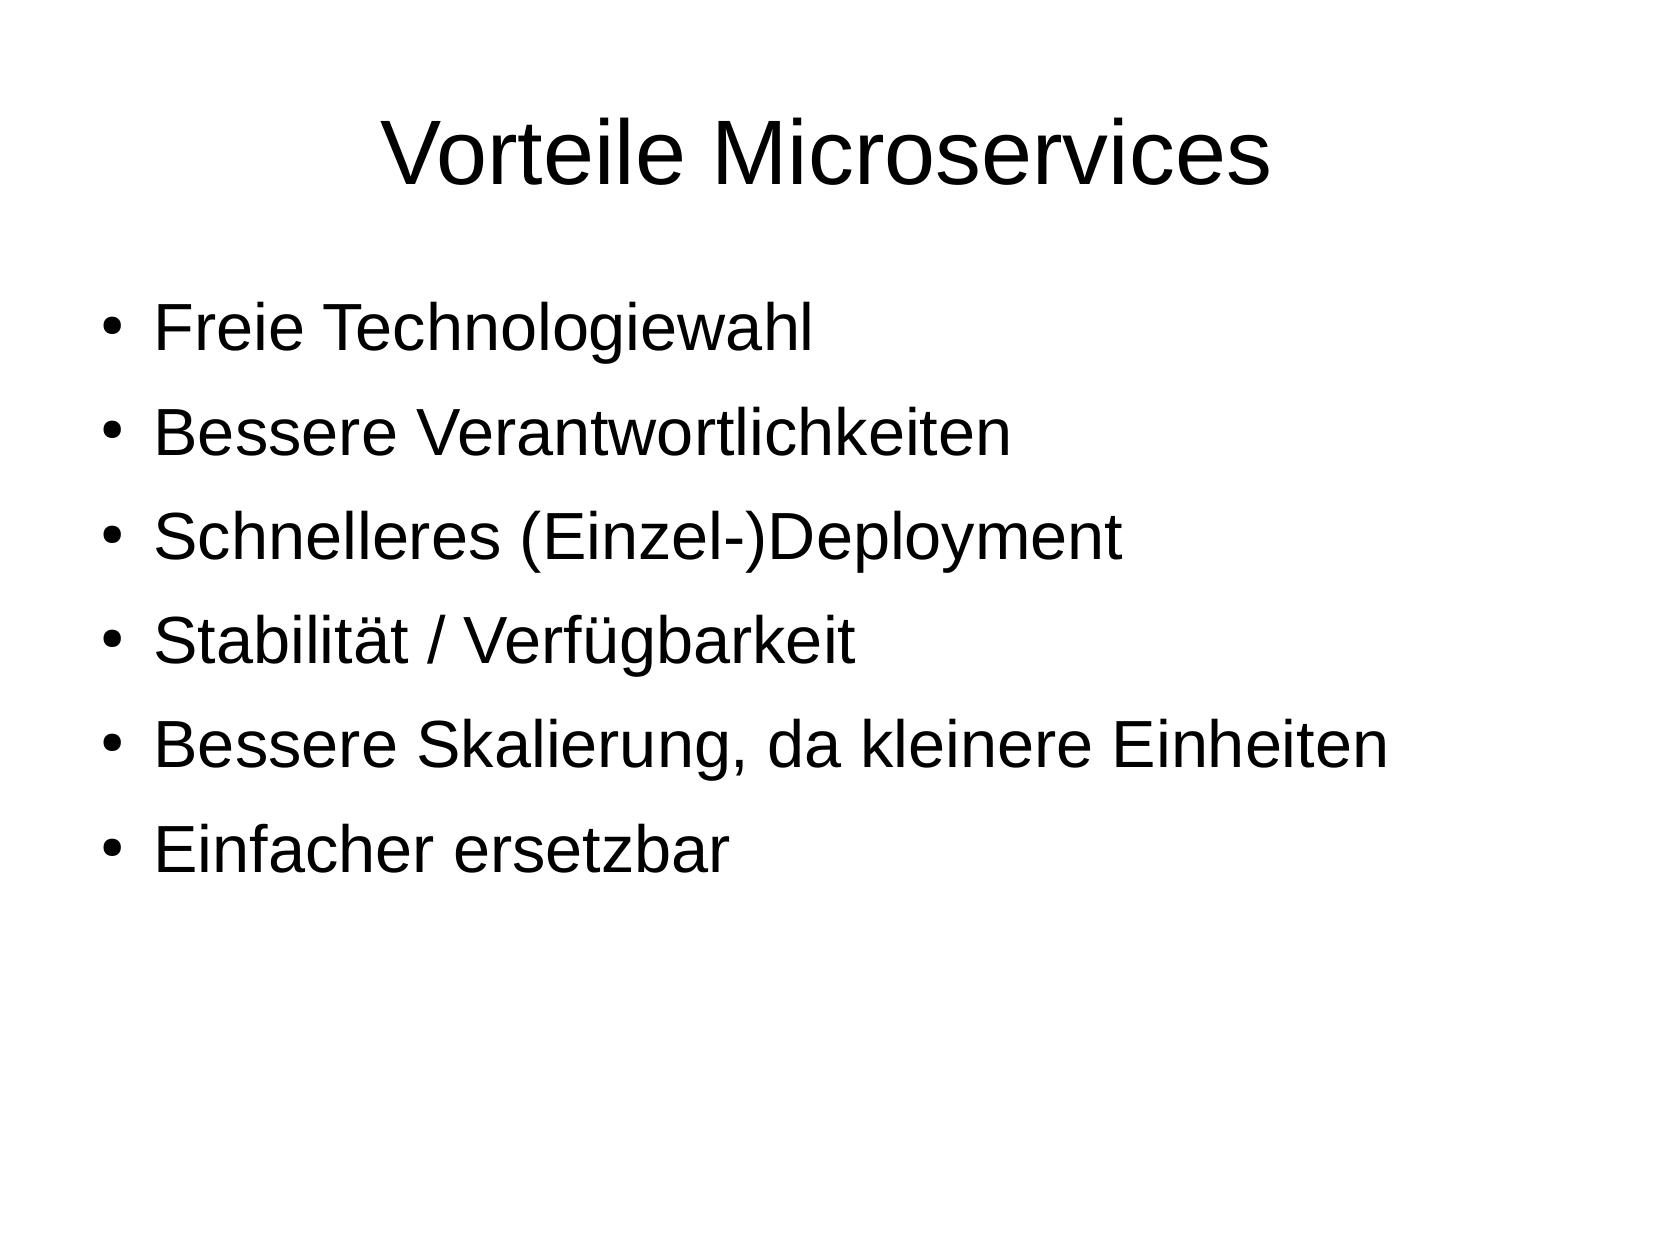

# Vorteile Microservices
Freie Technologiewahl
Bessere Verantwortlichkeiten
Schnelleres (Einzel-)Deployment
Stabilität / Verfügbarkeit
Bessere Skalierung, da kleinere Einheiten
Einfacher ersetzbar